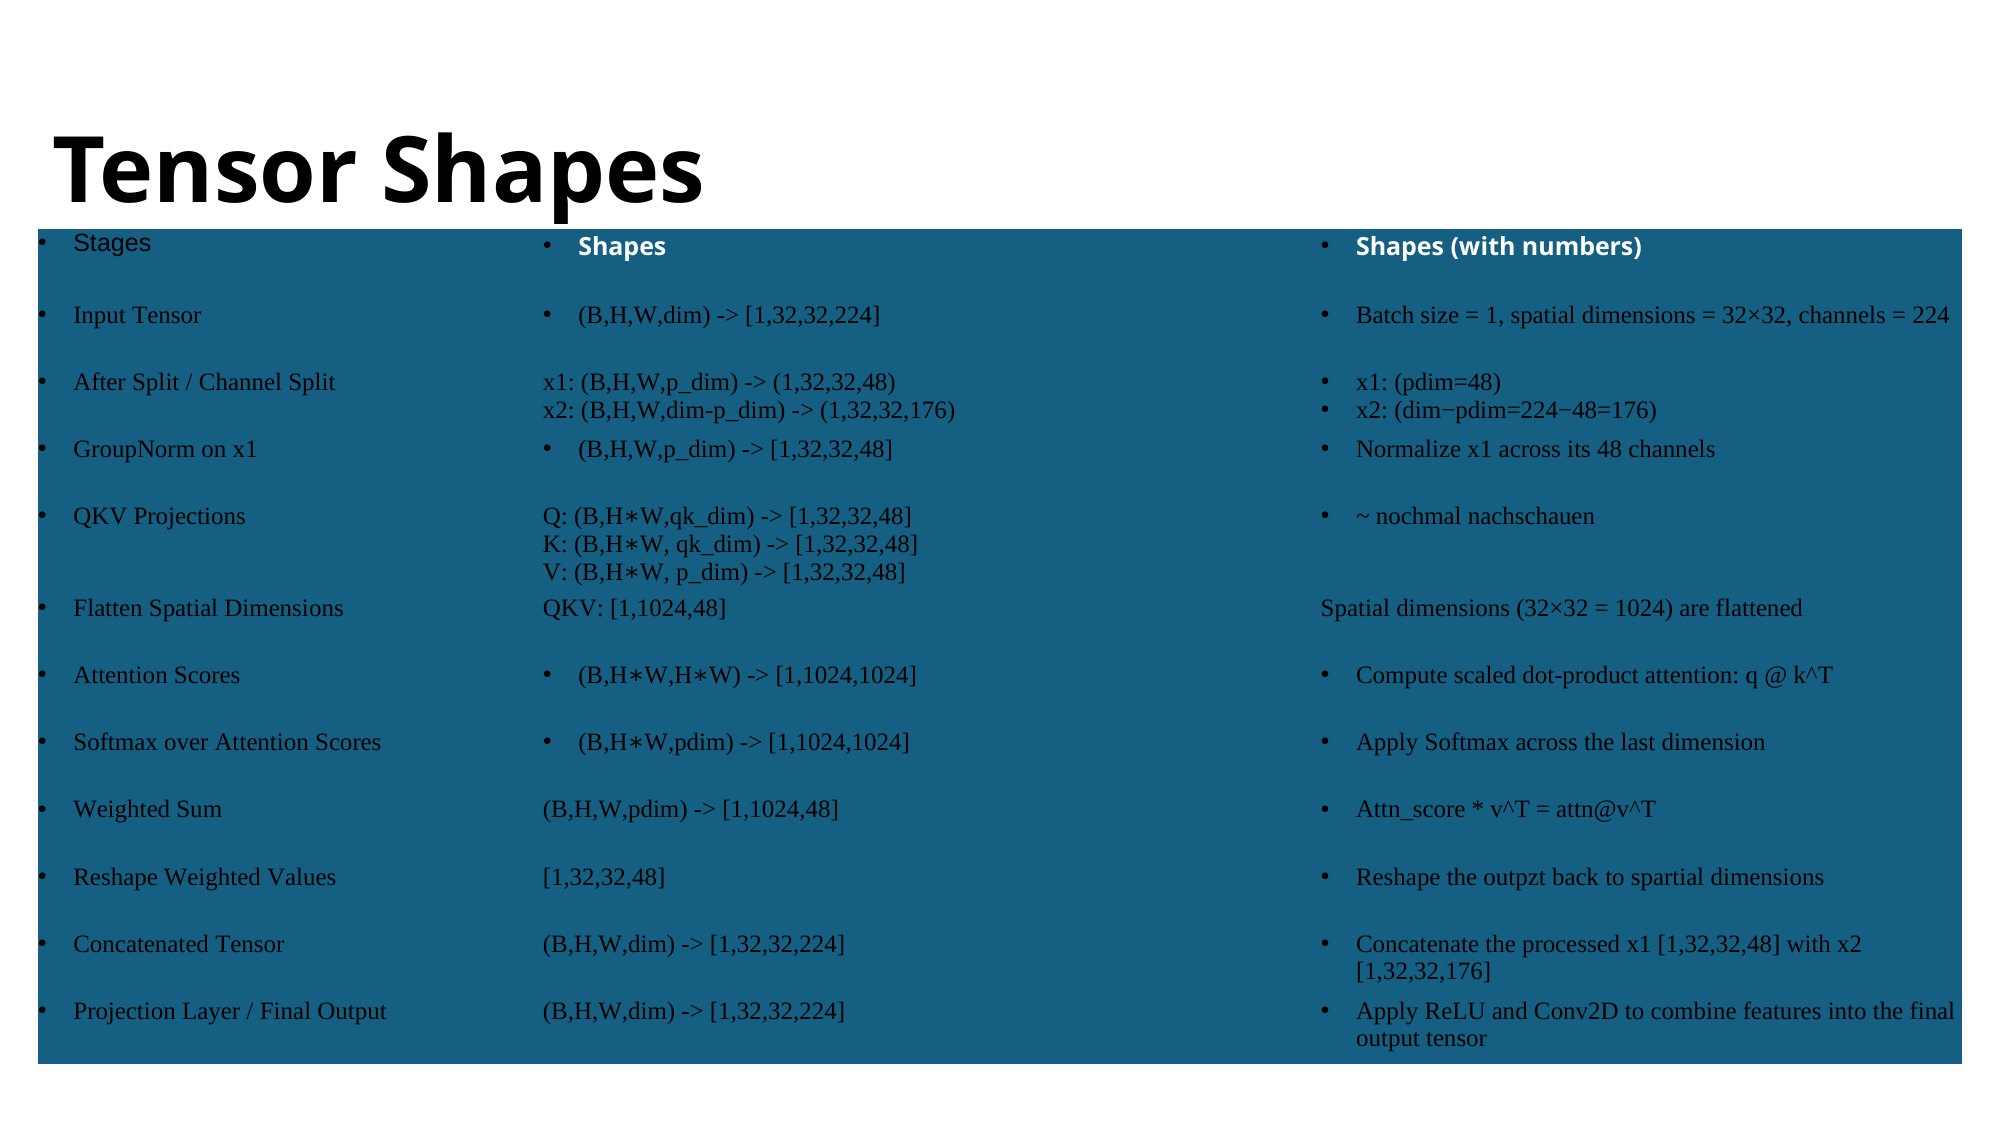

# Tensor Shapes
| Stages | Shapes | Shapes (with numbers) |
| --- | --- | --- |
| Input Tensor | (B,H,W,dim) -> [1,32,32,224] | Batch size = 1, spatial dimensions = 32×32, channels = 224 |
| After Split / Channel Split | x1: (B,H,W,p\_dim) -> (1,32,32,48) x2: (B,H,W,dim-p\_dim) -> (1,32,32,176) | x1: (pdim=48) x2: (dim−pdim=224−48=176) |
| GroupNorm on x1 | (B,H,W,p\_dim) -> [1,32,32,48] | Normalize x1​ across its 48 channels |
| QKV Projections | Q: (B,H∗W,qk\_dim) -> [1,32,32,48] K: (B,H∗W, qk\_dim) -> [1,32,32,48] V: (B,H∗W, p\_dim) -> [1,32,32,48] | ~ nochmal nachschauen |
| Flatten Spatial Dimensions | QKV: [1,1024,48] | Spatial dimensions (32×32 = 1024) are flattened |
| Attention Scores | (B,H∗W,H∗W) -> [1,1024,1024] | Compute scaled dot-product attention: q @ k^T |
| Softmax over Attention Scores | (B,H∗W,pdim) -> [1,1024,1024] | Apply Softmax across the last dimension |
| Weighted Sum | (B,H,W,pdim) -> [1,1024,48] | Attn\_score \* v^T = attn@v^T |
| Reshape Weighted Values | [1,32,32,48] | Reshape the outpzt back to spartial dimensions |
| Concatenated Tensor | (B,H,W,dim) -> [1,32,32,224] | Concatenate the processed x1 [1,32,32,48] with x2​ [1,32,32,176] |
| Projection Layer / Final Output | (B,H,W,dim) -> [1,32,32,224] | Apply ReLU and Conv2D to combine features into the final output tensor |